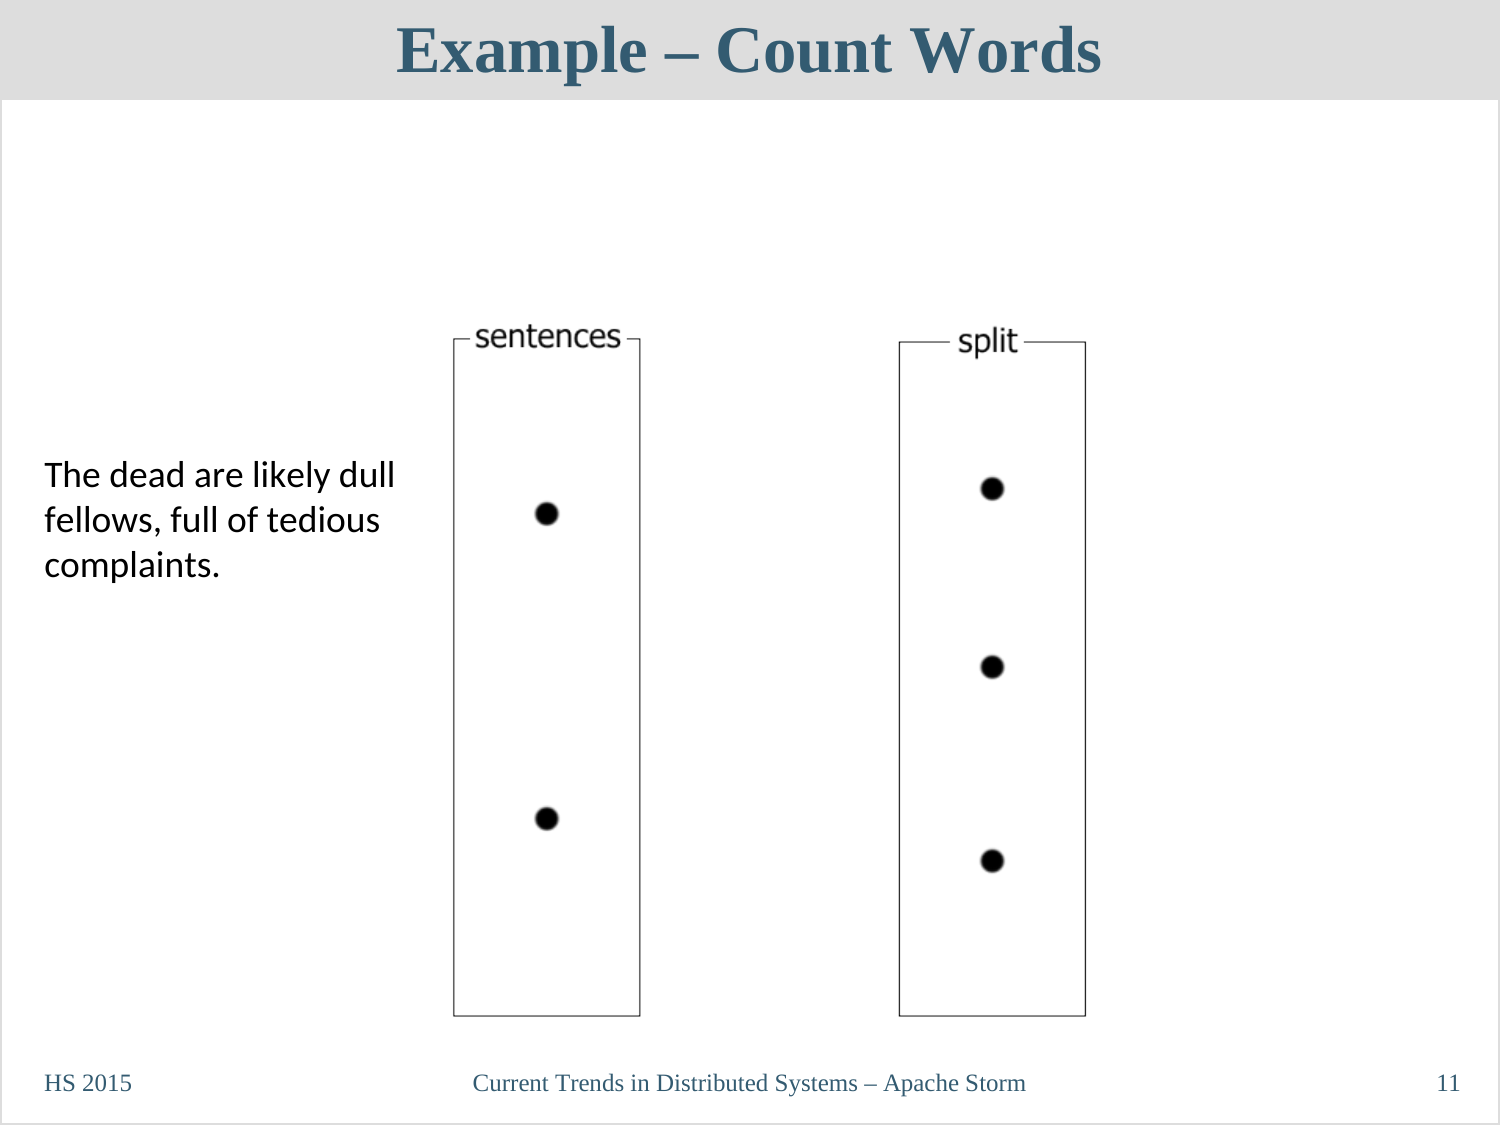

# Example – Count Words
The dead are likely dull fellows, full of tedious complaints.
HS 2015
Current Trends in Distributed Systems – Apache Storm